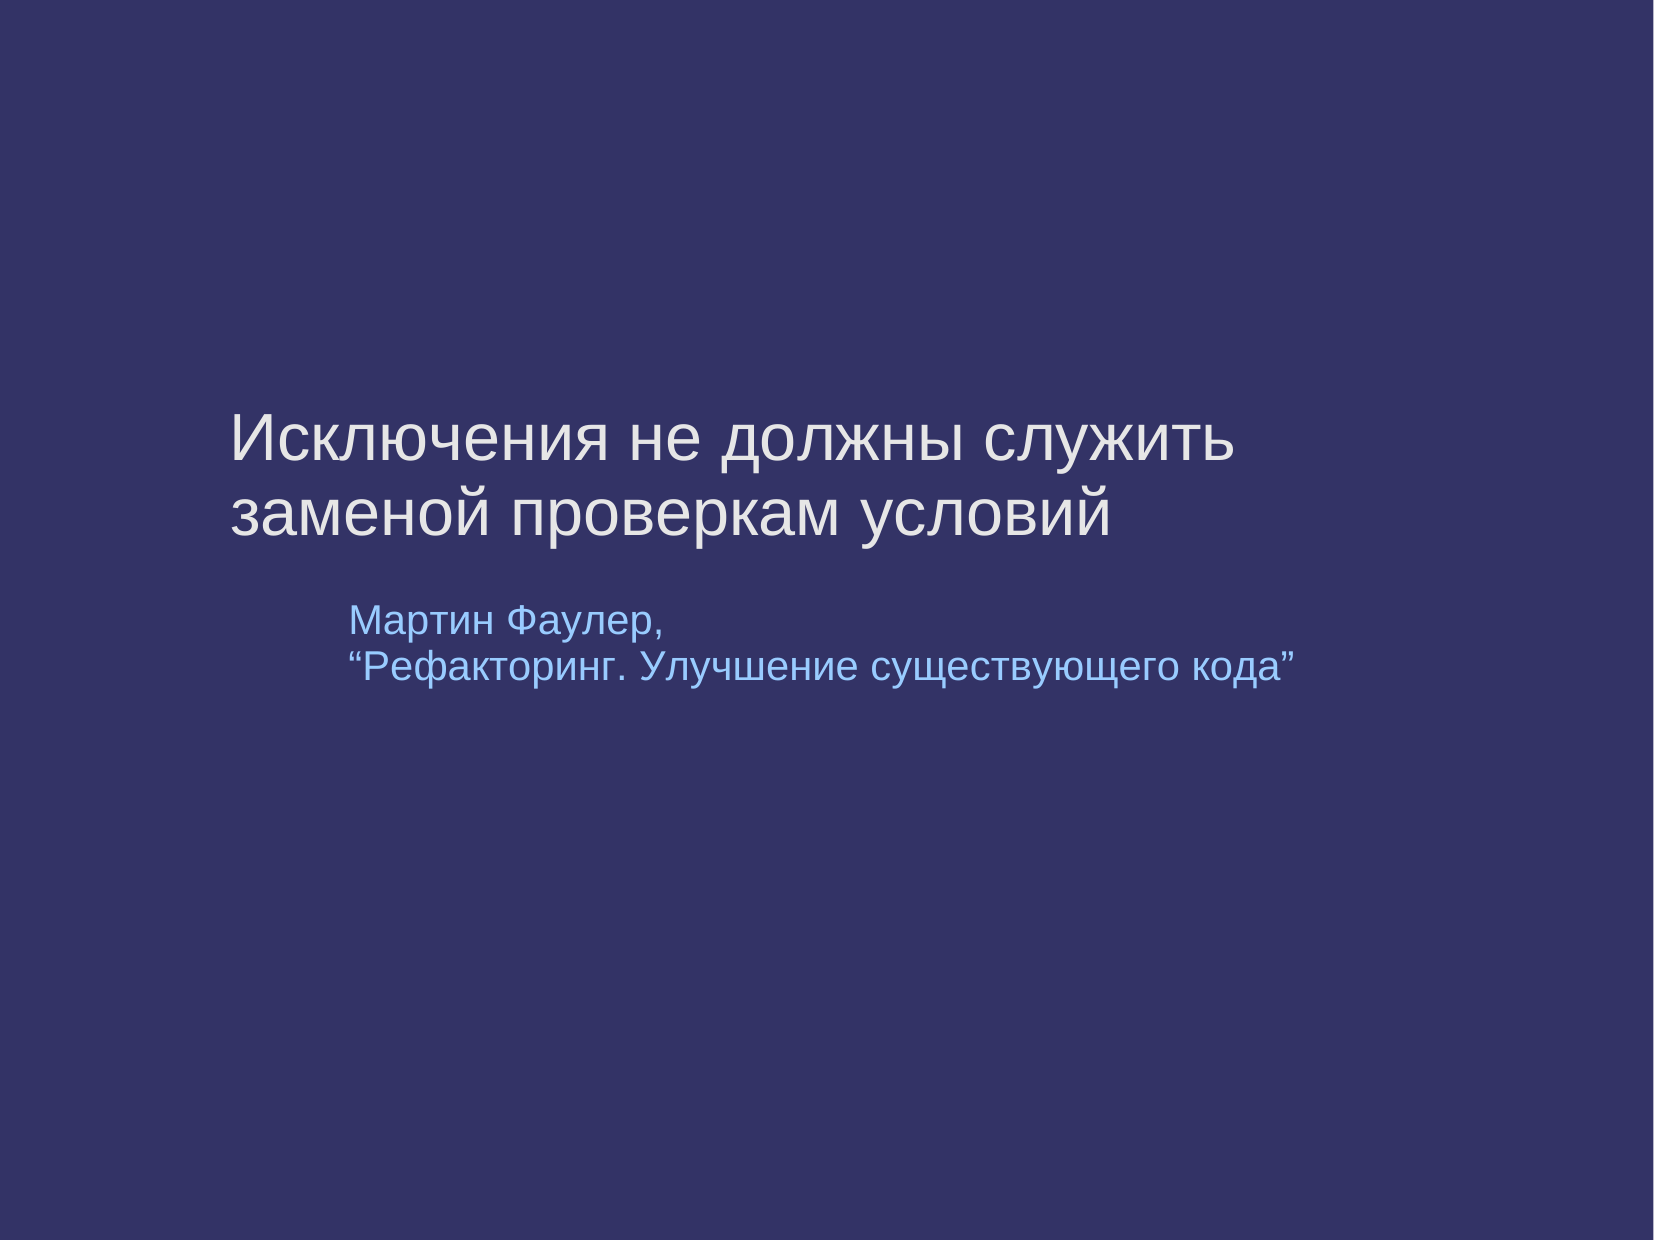

#
 Исключения не должны служить заменой проверкам условий
Мартин Фаулер,
“Рефакторинг. Улучшение существующего кода”